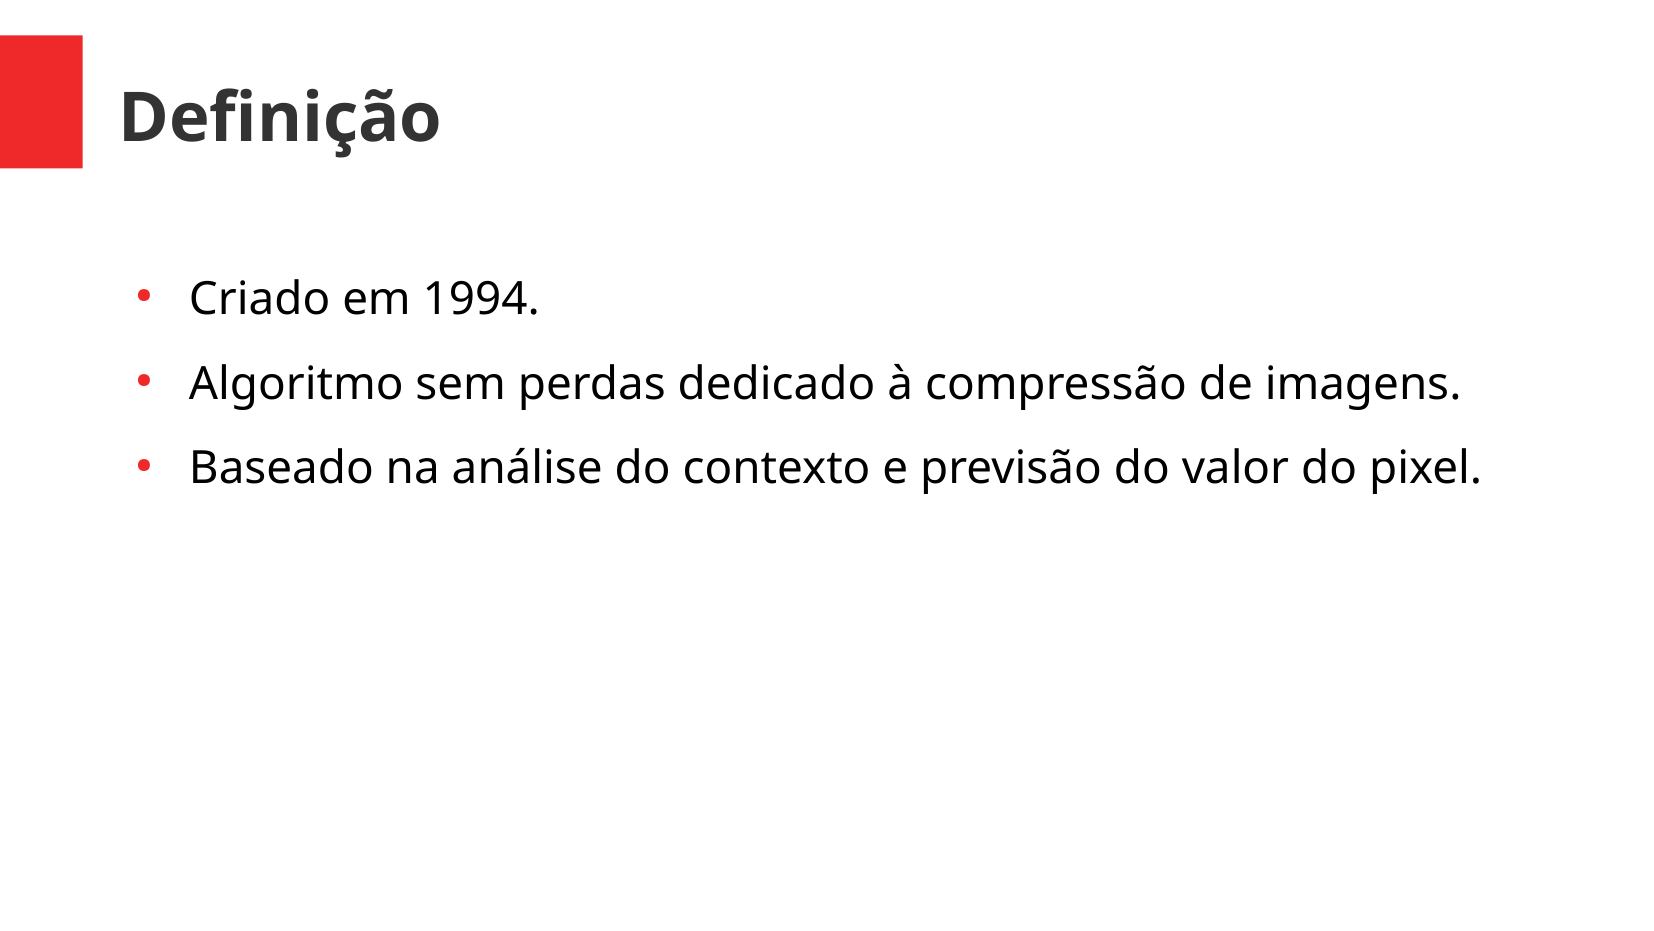

# Definição
Criado em 1994.
Algoritmo sem perdas dedicado à compressão de imagens.
Baseado na análise do contexto e previsão do valor do pixel.